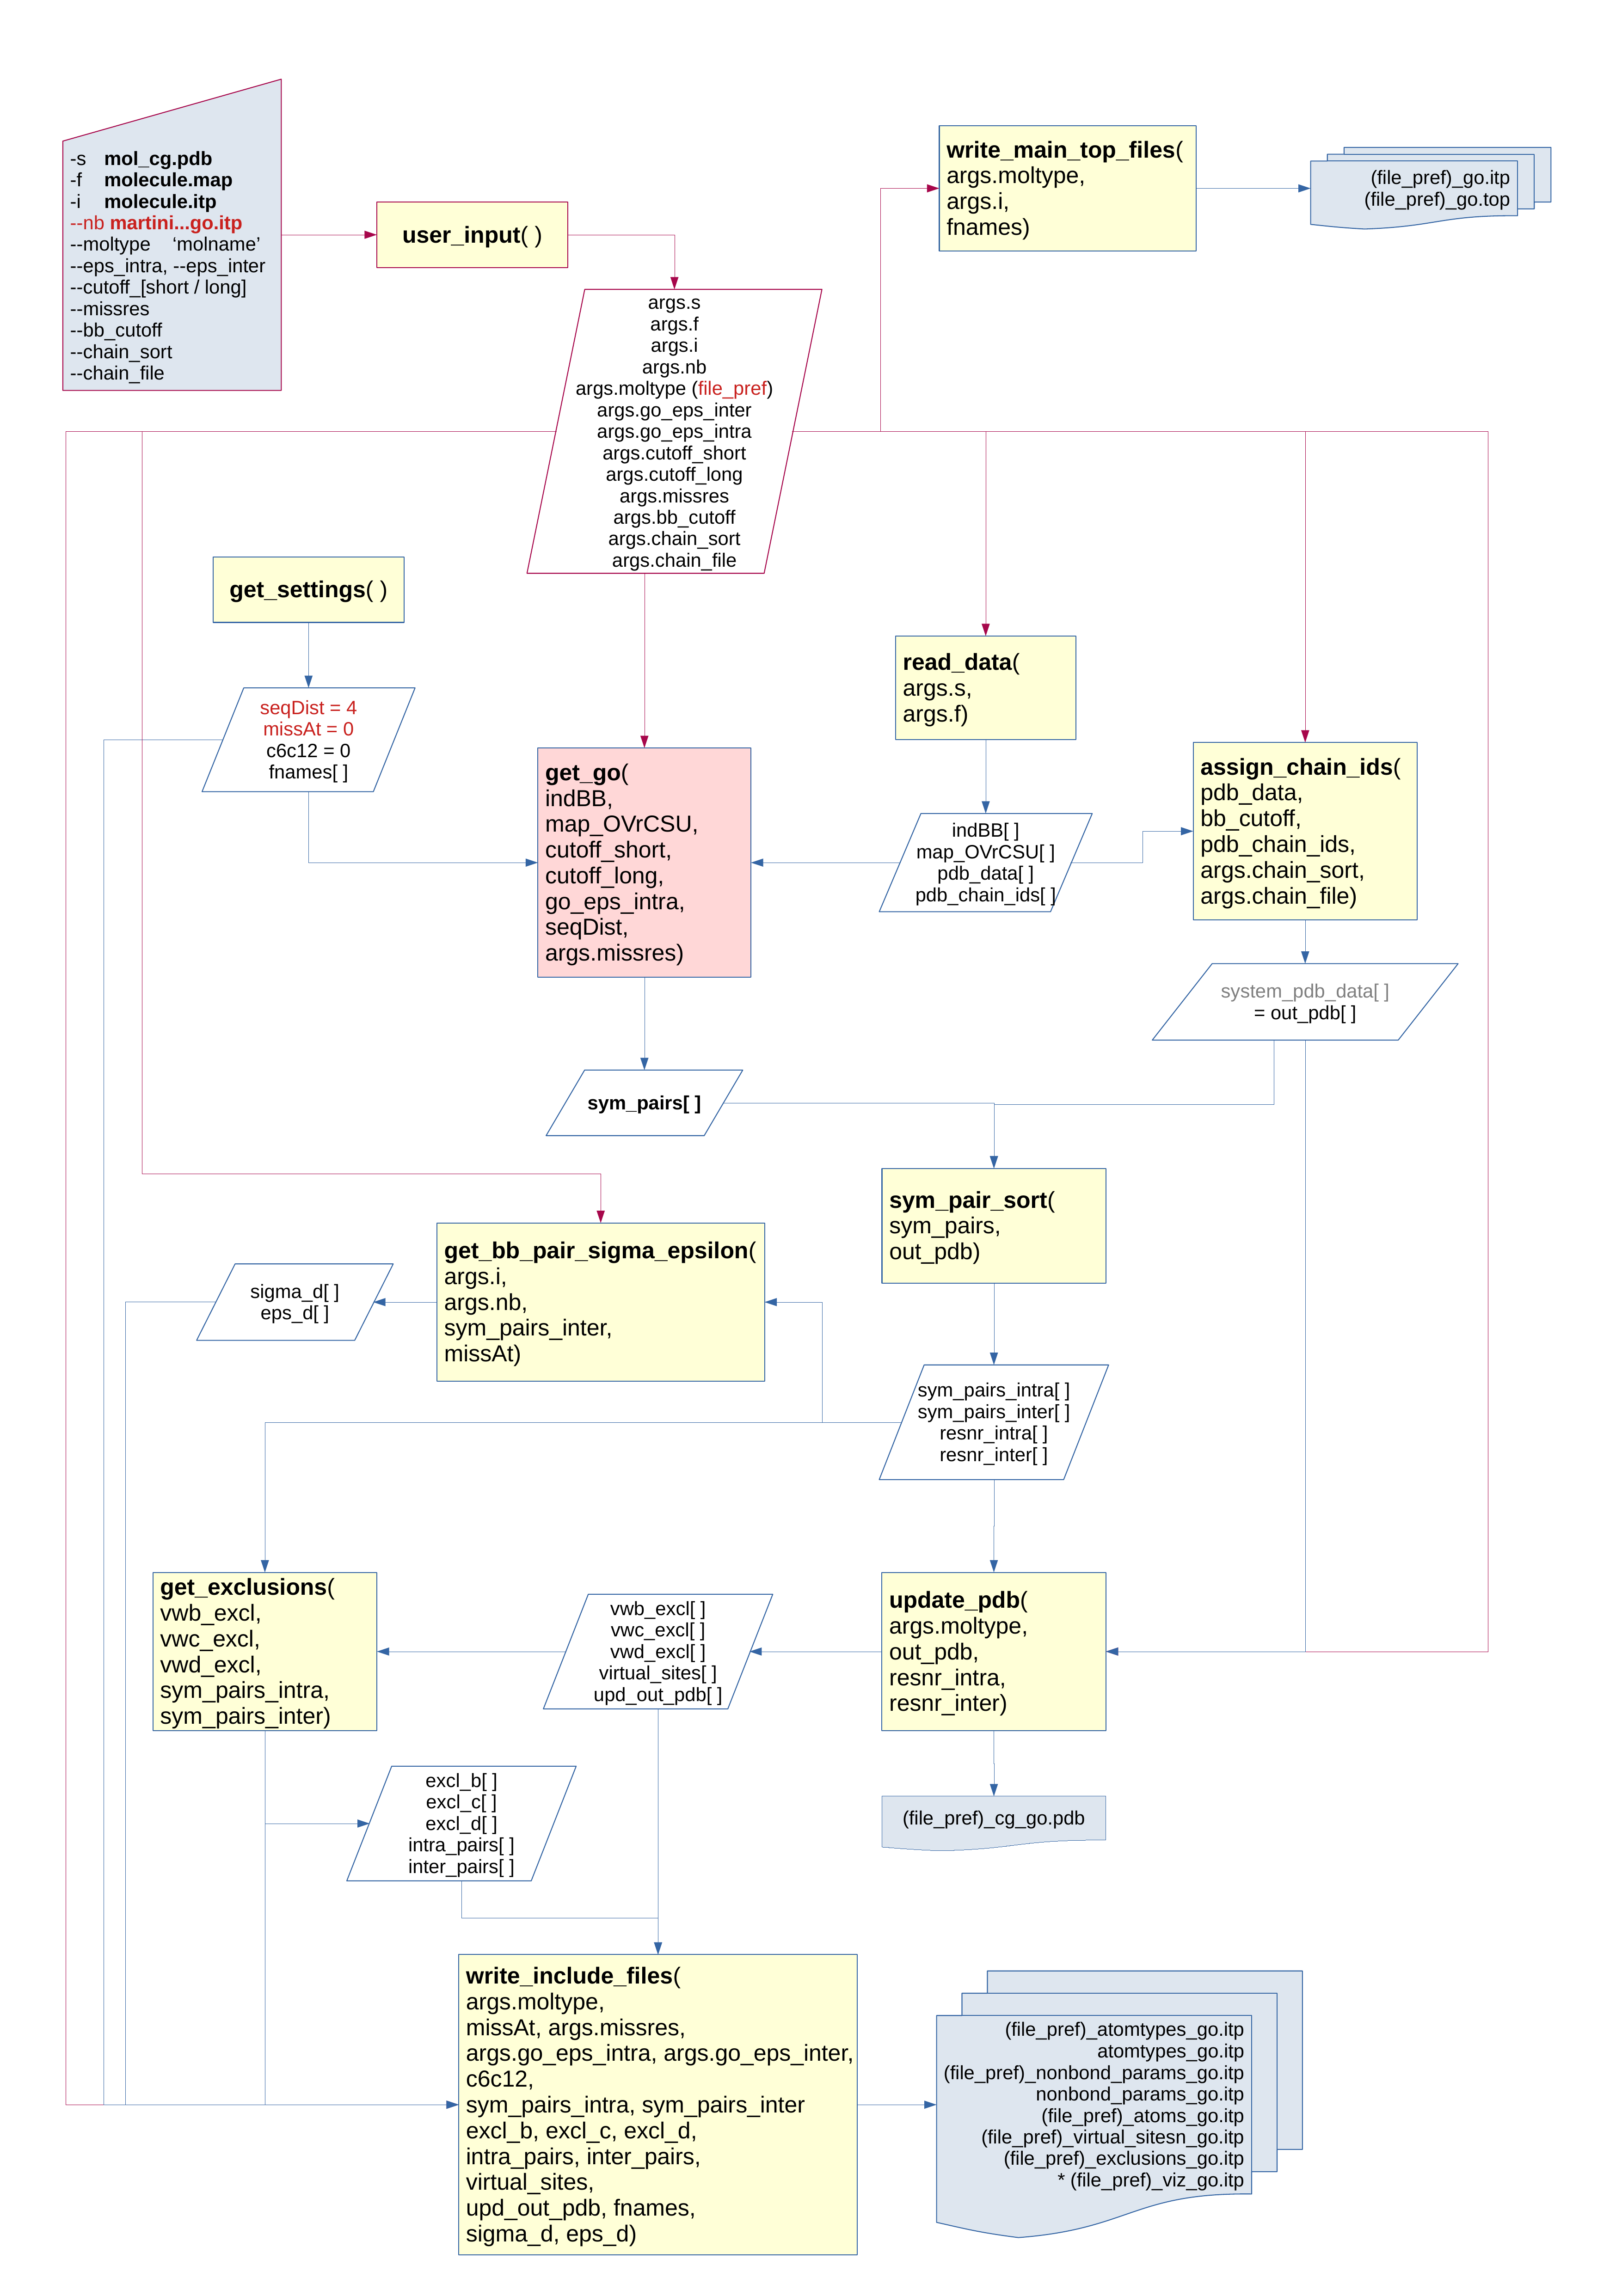

-s	mol_cg.pdb
-f	molecule.map
-i	molecule.itp
--nb martini...go.itp
--moltype	‘molname’
--eps_intra, --eps_inter
--cutoff_[short / long]
--missres
--bb_cutoff
--chain_sort
--chain_file
write_main_top_files(
args.moltype,
args.i,
fnames)
(file_pref)_go.itp
(file_pref)_go.top
user_input( )
args.s
args.f
args.i
args.nb
args.moltype (file_pref)
args.go_eps_inter
args.go_eps_intra
args.cutoff_short
args.cutoff_long
args.missres
args.bb_cutoff
args.chain_sort
args.chain_file
get_settings( )
read_data(
args.s,
args.f)
seqDist = 4
missAt = 0
c6c12 = 0
fnames[ ]
assign_chain_ids(
pdb_data,
bb_cutoff,
pdb_chain_ids,
args.chain_sort,
args.chain_file)
get_go(
indBB,
map_OVrCSU,
cutoff_short,
cutoff_long,
go_eps_intra,
seqDist,
args.missres)
indBB[ ]
map_OVrCSU[ ]
pdb_data[ ]
pdb_chain_ids[ ]
system_pdb_data[ ]
= out_pdb[ ]
sym_pairs[ ]
sym_pair_sort(
sym_pairs,
out_pdb)
get_bb_pair_sigma_epsilon(
args.i,
args.nb,
sym_pairs_inter,
missAt)
sigma_d[ ]
eps_d[ ]
sym_pairs_intra[ ]
sym_pairs_inter[ ]
resnr_intra[ ]
resnr_inter[ ]
get_exclusions(
vwb_excl,
vwc_excl,
vwd_excl,
sym_pairs_intra,
sym_pairs_inter)
update_pdb(
args.moltype,
out_pdb,
resnr_intra,
resnr_inter)
vwb_excl[ ]
vwc_excl[ ]
vwd_excl[ ]
virtual_sites[ ]
upd_out_pdb[ ]
excl_b[ ]
excl_c[ ]
excl_d[ ]
intra_pairs[ ]
inter_pairs[ ]
(file_pref)_cg_go.pdb
write_include_files(
args.moltype,
missAt, args.missres,
args.go_eps_intra, args.go_eps_inter,
c6c12,
sym_pairs_intra, sym_pairs_inter
excl_b, excl_c, excl_d,
intra_pairs, inter_pairs,
virtual_sites,
upd_out_pdb, fnames,
sigma_d, eps_d)
(file_pref)_atomtypes_go.itp
atomtypes_go.itp
(file_pref)_nonbond_params_go.itp
nonbond_params_go.itp
(file_pref)_atoms_go.itp
(file_pref)_virtual_sitesn_go.itp
(file_pref)_exclusions_go.itp
* (file_pref)_viz_go.itp